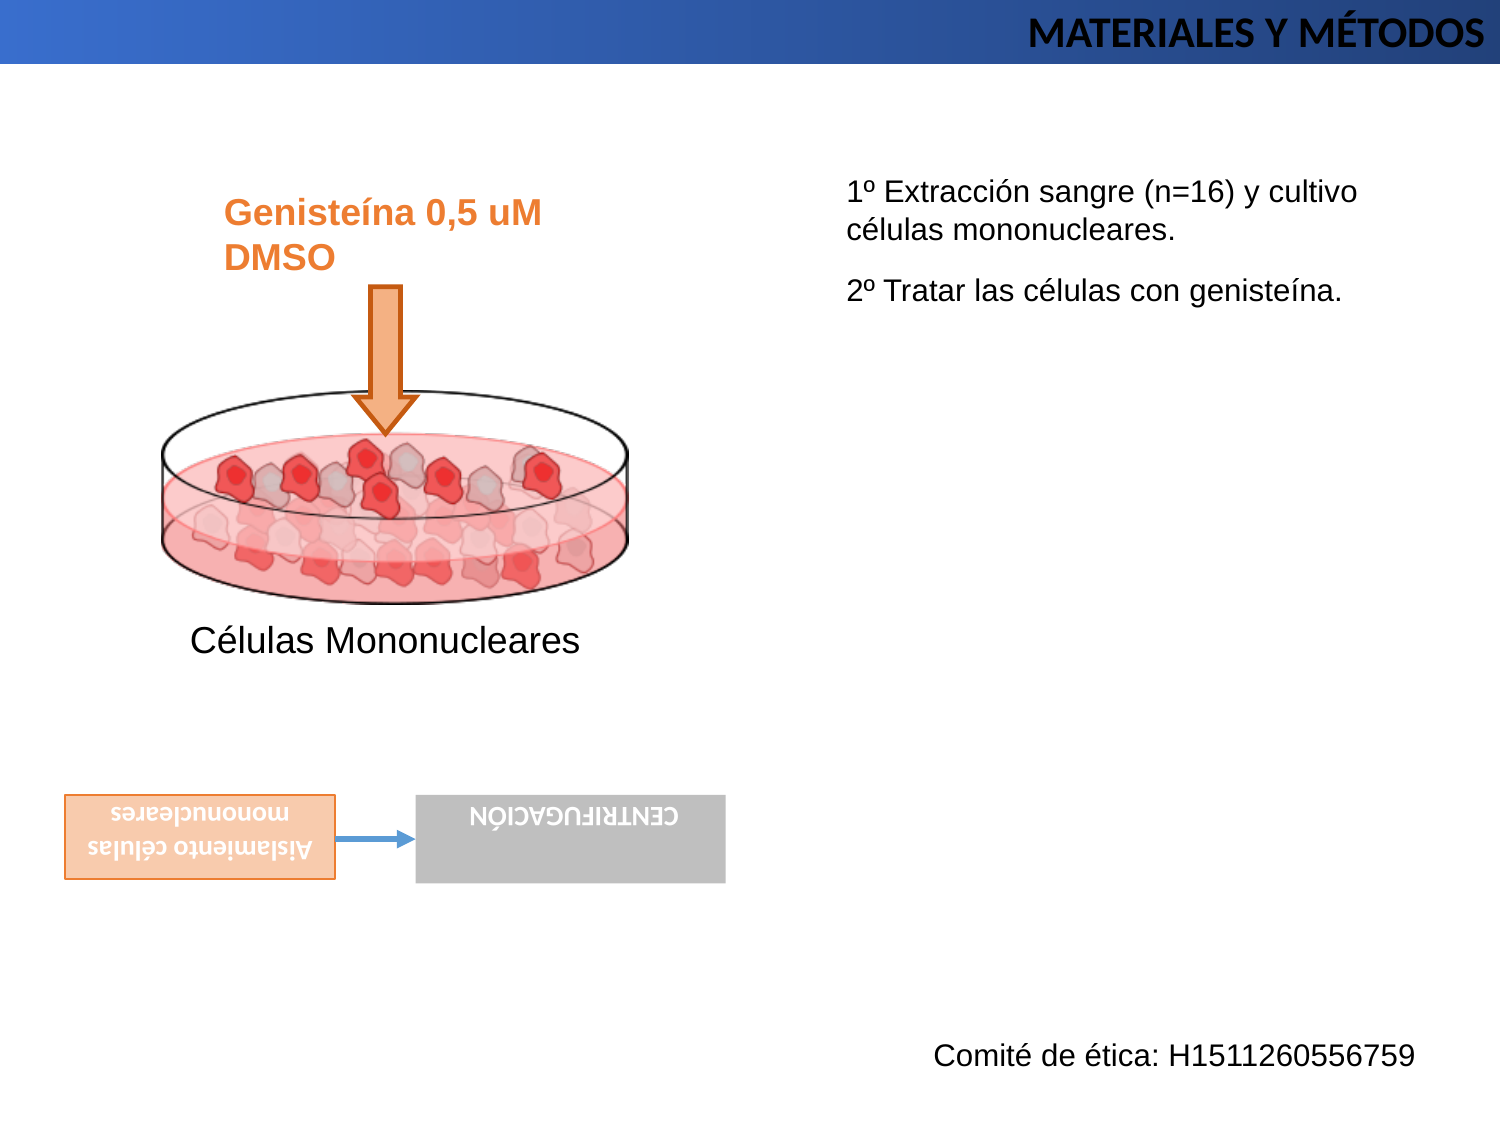

MATERIALES Y MÉTODOS
1º Extracción sangre (n=16) y cultivo células mononucleares.
Genisteína 0,5 uM
DMSO
Células Mononucleares
2º Tratar las células con genisteína.
CENTRIFUGACIÓN
Aislamiento células mononucleares
Comité de ética: H1511260556759